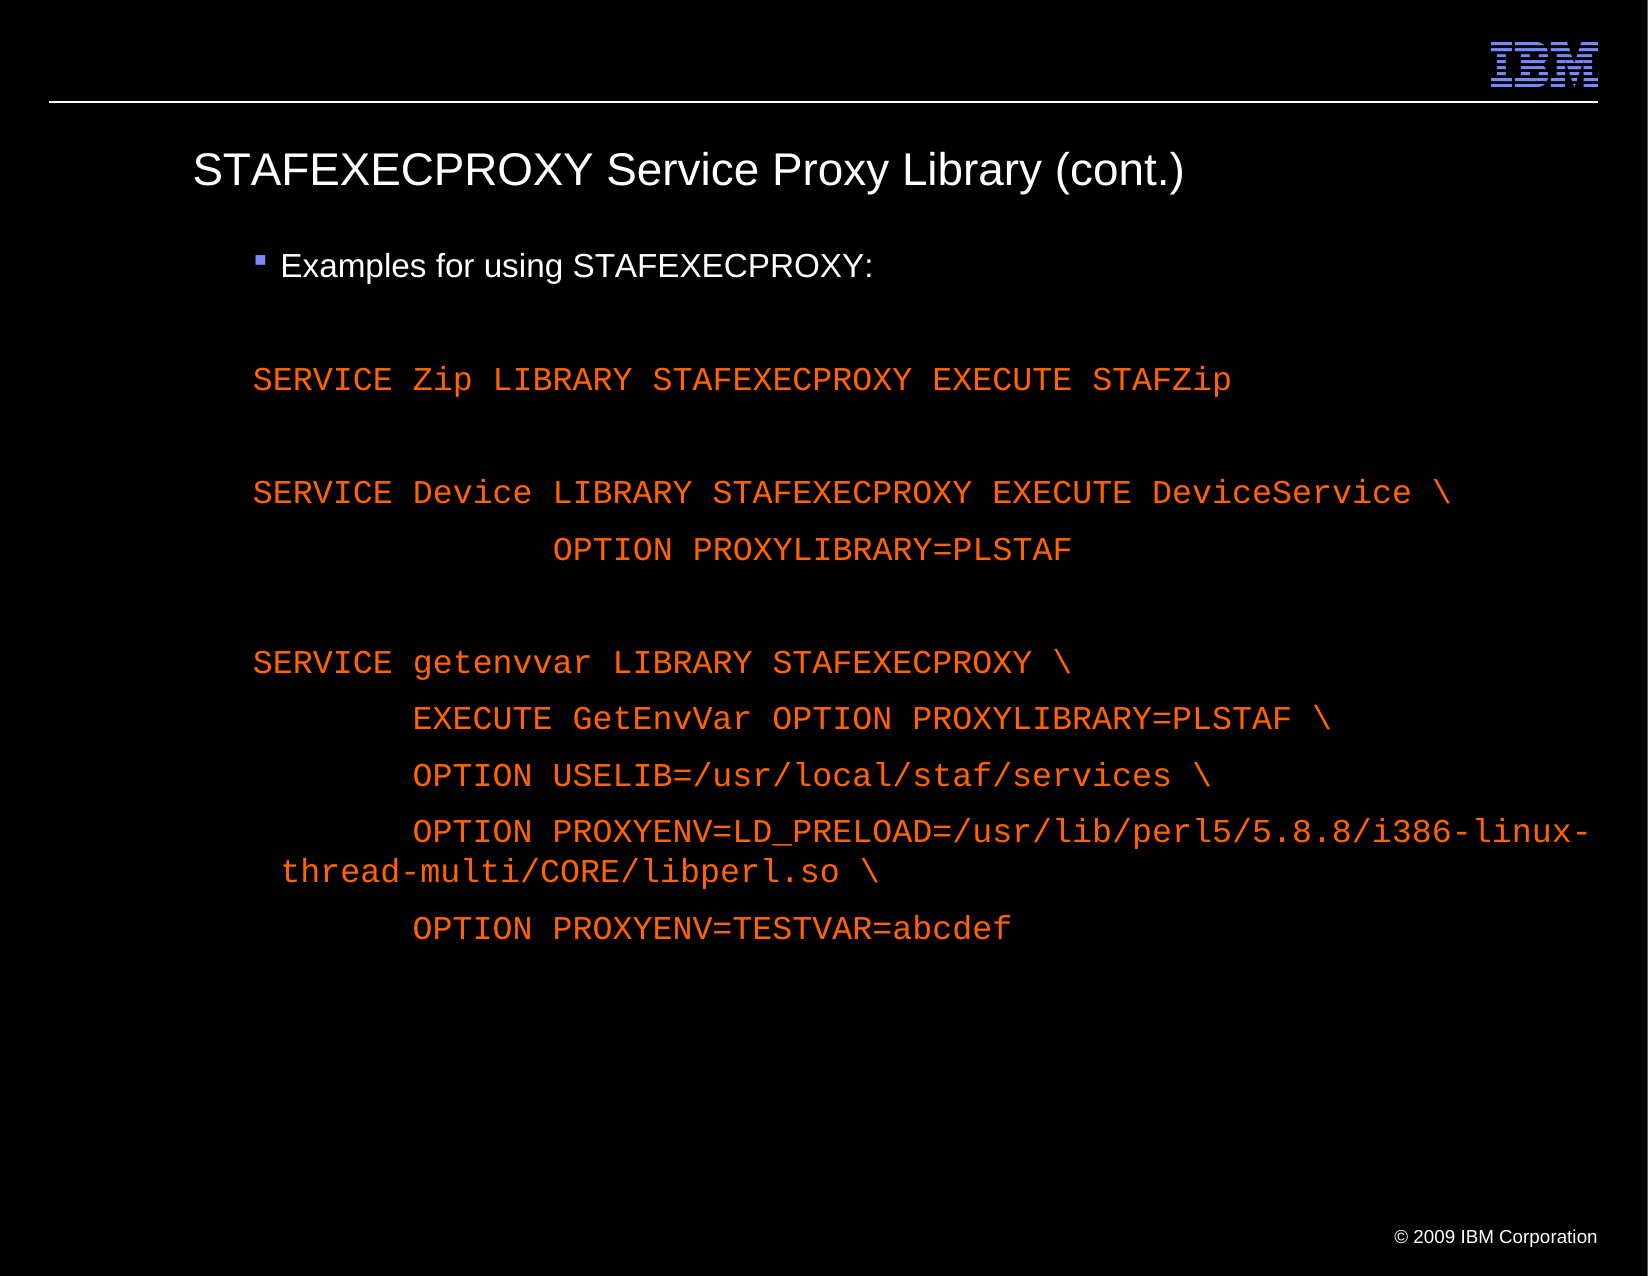

# STAFEXECPROXY Service Proxy Library (cont.)
Examples for using STAFEXECPROXY:
SERVICE Zip LIBRARY STAFEXECPROXY EXECUTE STAFZip
SERVICE Device LIBRARY STAFEXECPROXY EXECUTE DeviceService \
 OPTION PROXYLIBRARY=PLSTAF
SERVICE getenvvar LIBRARY STAFEXECPROXY \
 EXECUTE GetEnvVar OPTION PROXYLIBRARY=PLSTAF \
 OPTION USELIB=/usr/local/staf/services \
 OPTION PROXYENV=LD_PRELOAD=/usr/lib/perl5/5.8.8/i386-linux-thread-multi/CORE/libperl.so \
 OPTION PROXYENV=TESTVAR=abcdef